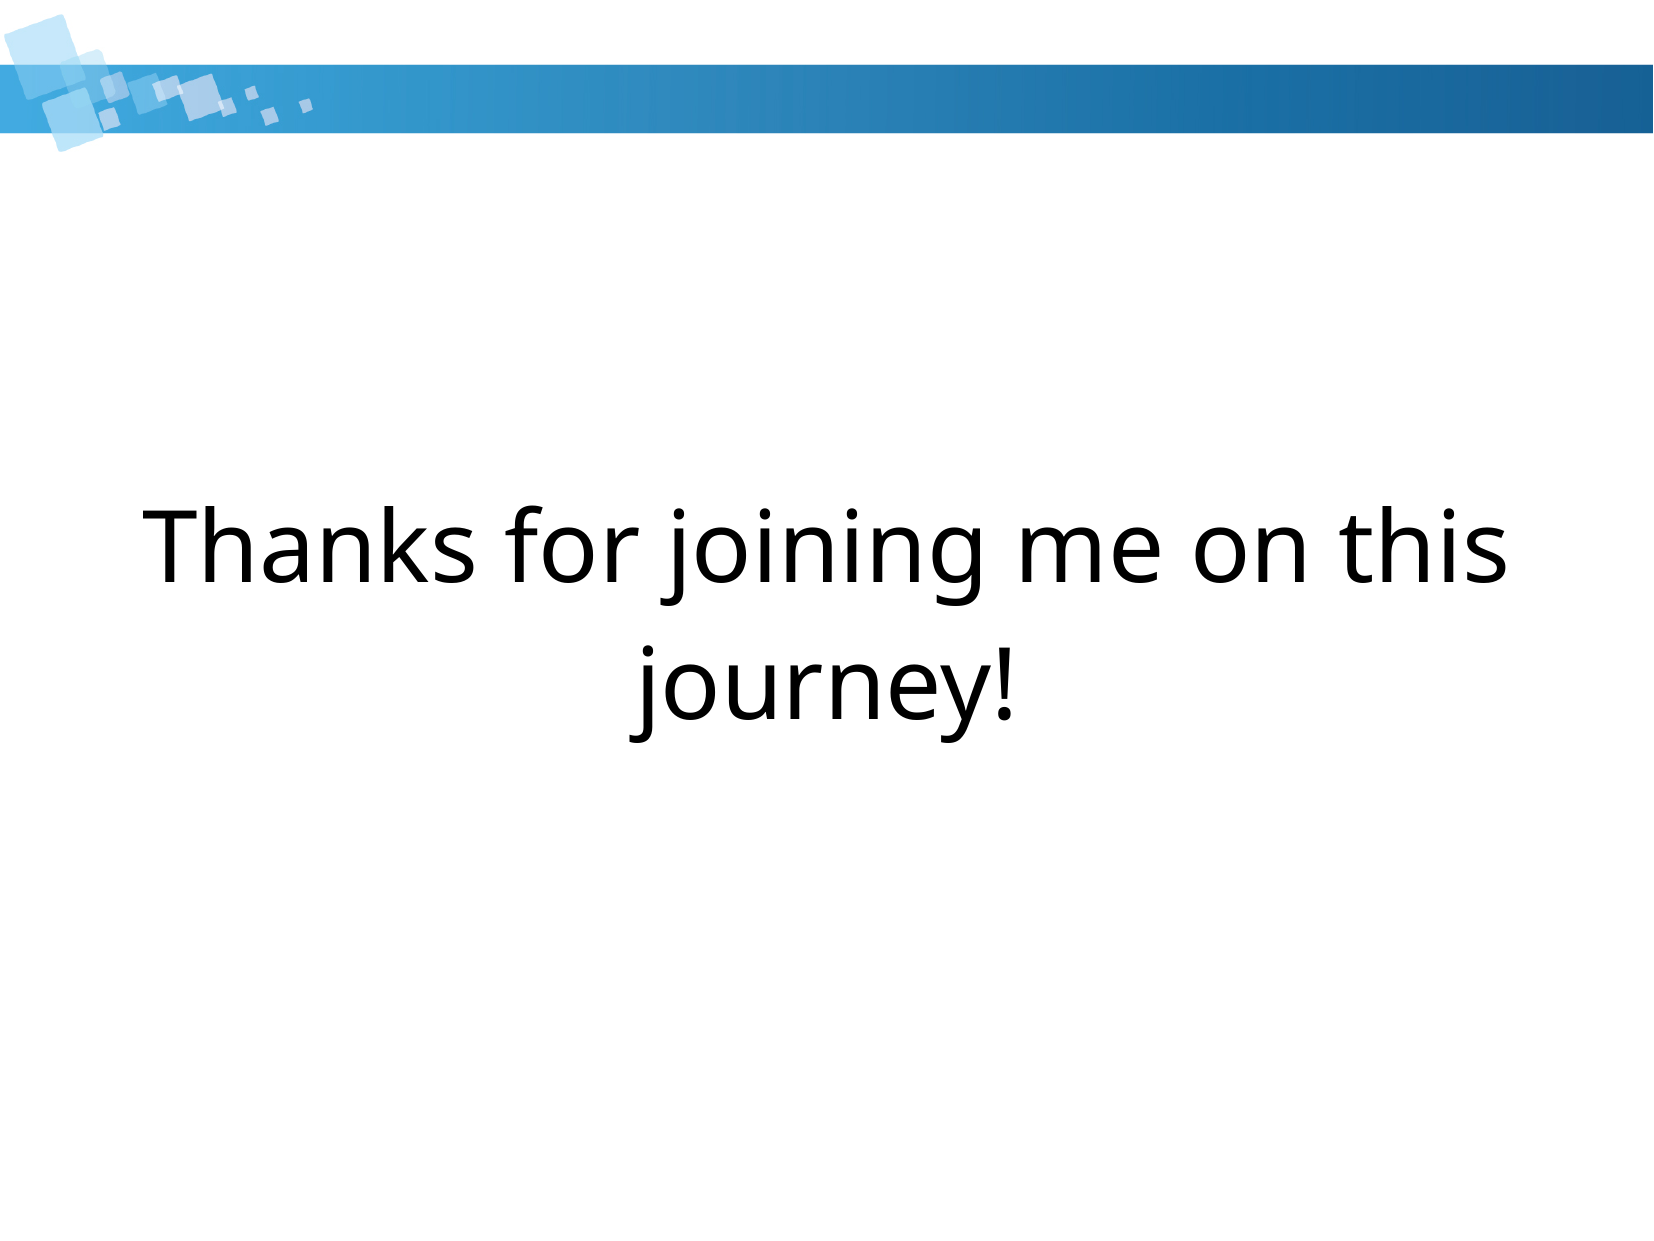

# Thanks for joining me on this journey!